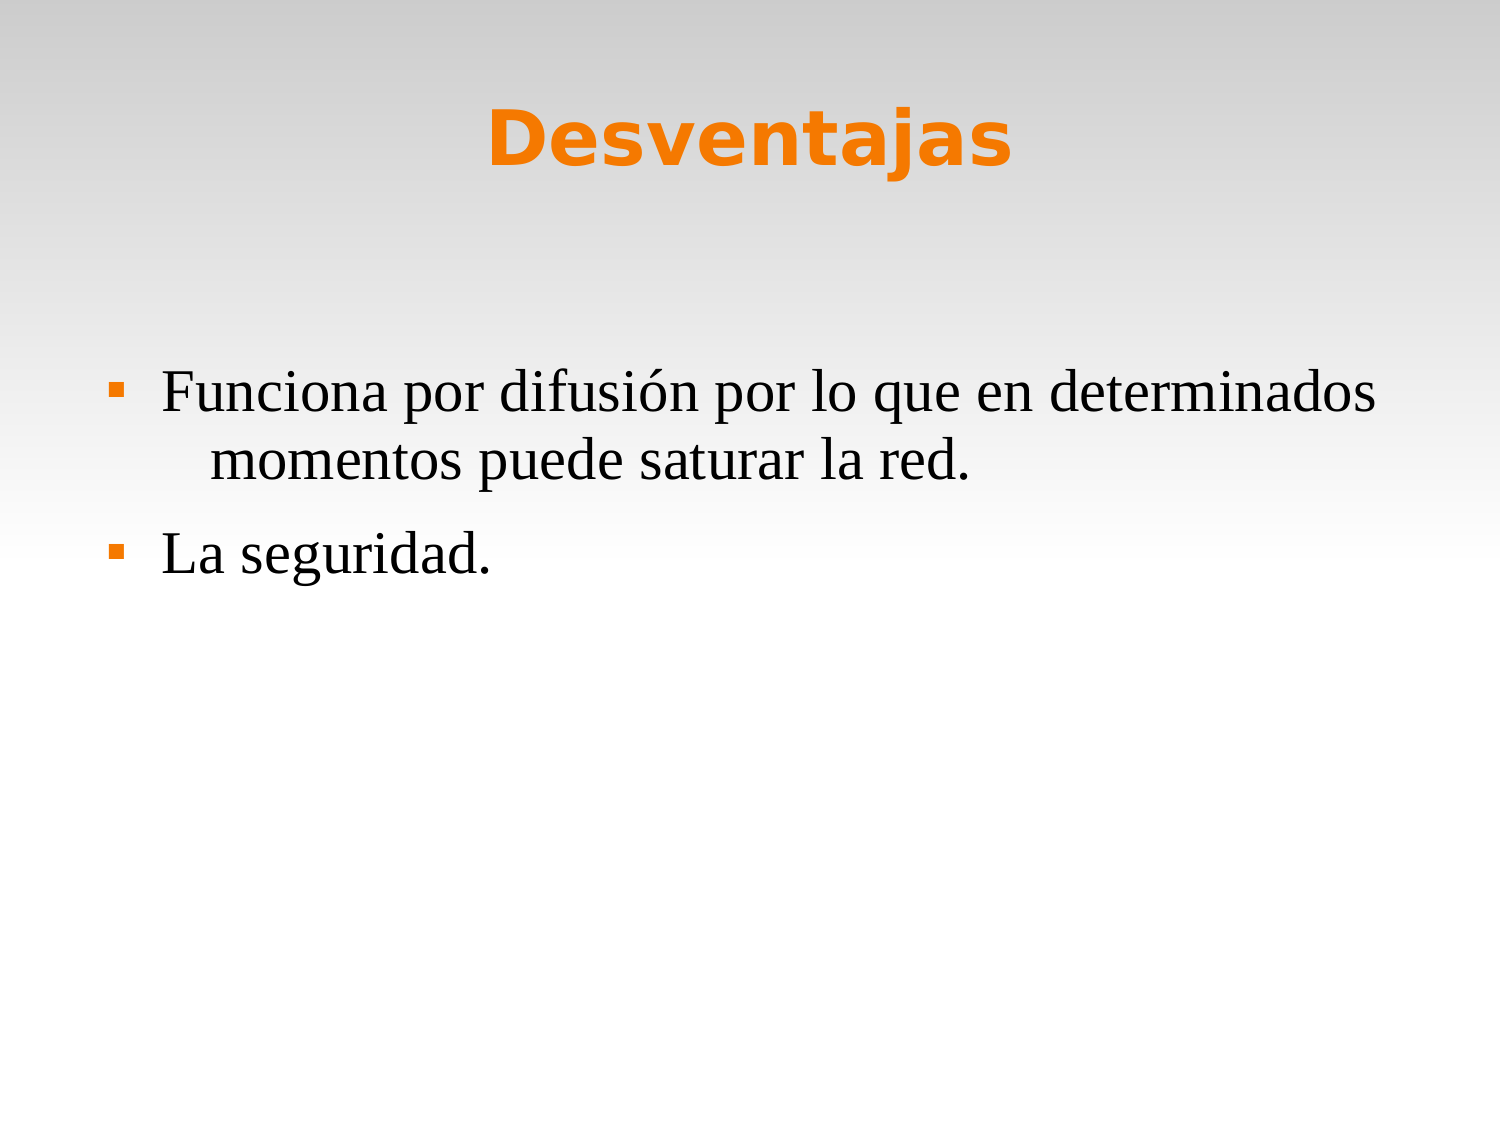

# Desventajas
Funciona por difusión por lo que en determinados momentos puede saturar la red.
La seguridad.